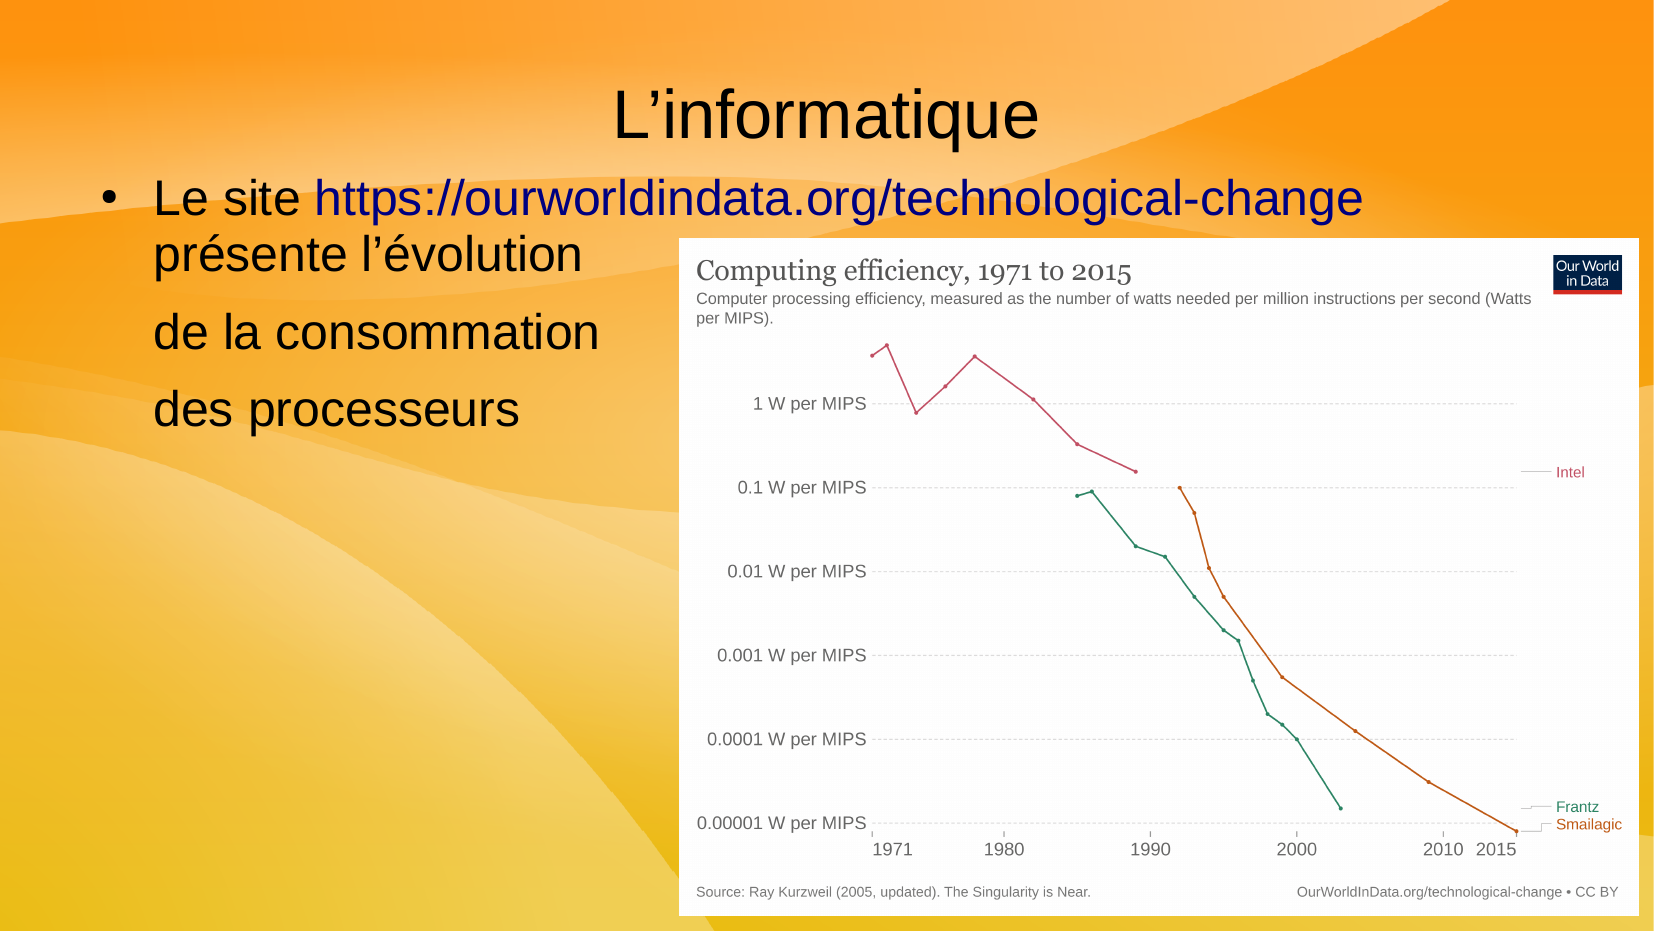

# L’informatique
Le site https://ourworldindata.org/technological-change présente l’évolution
de la consommation
des processeurs